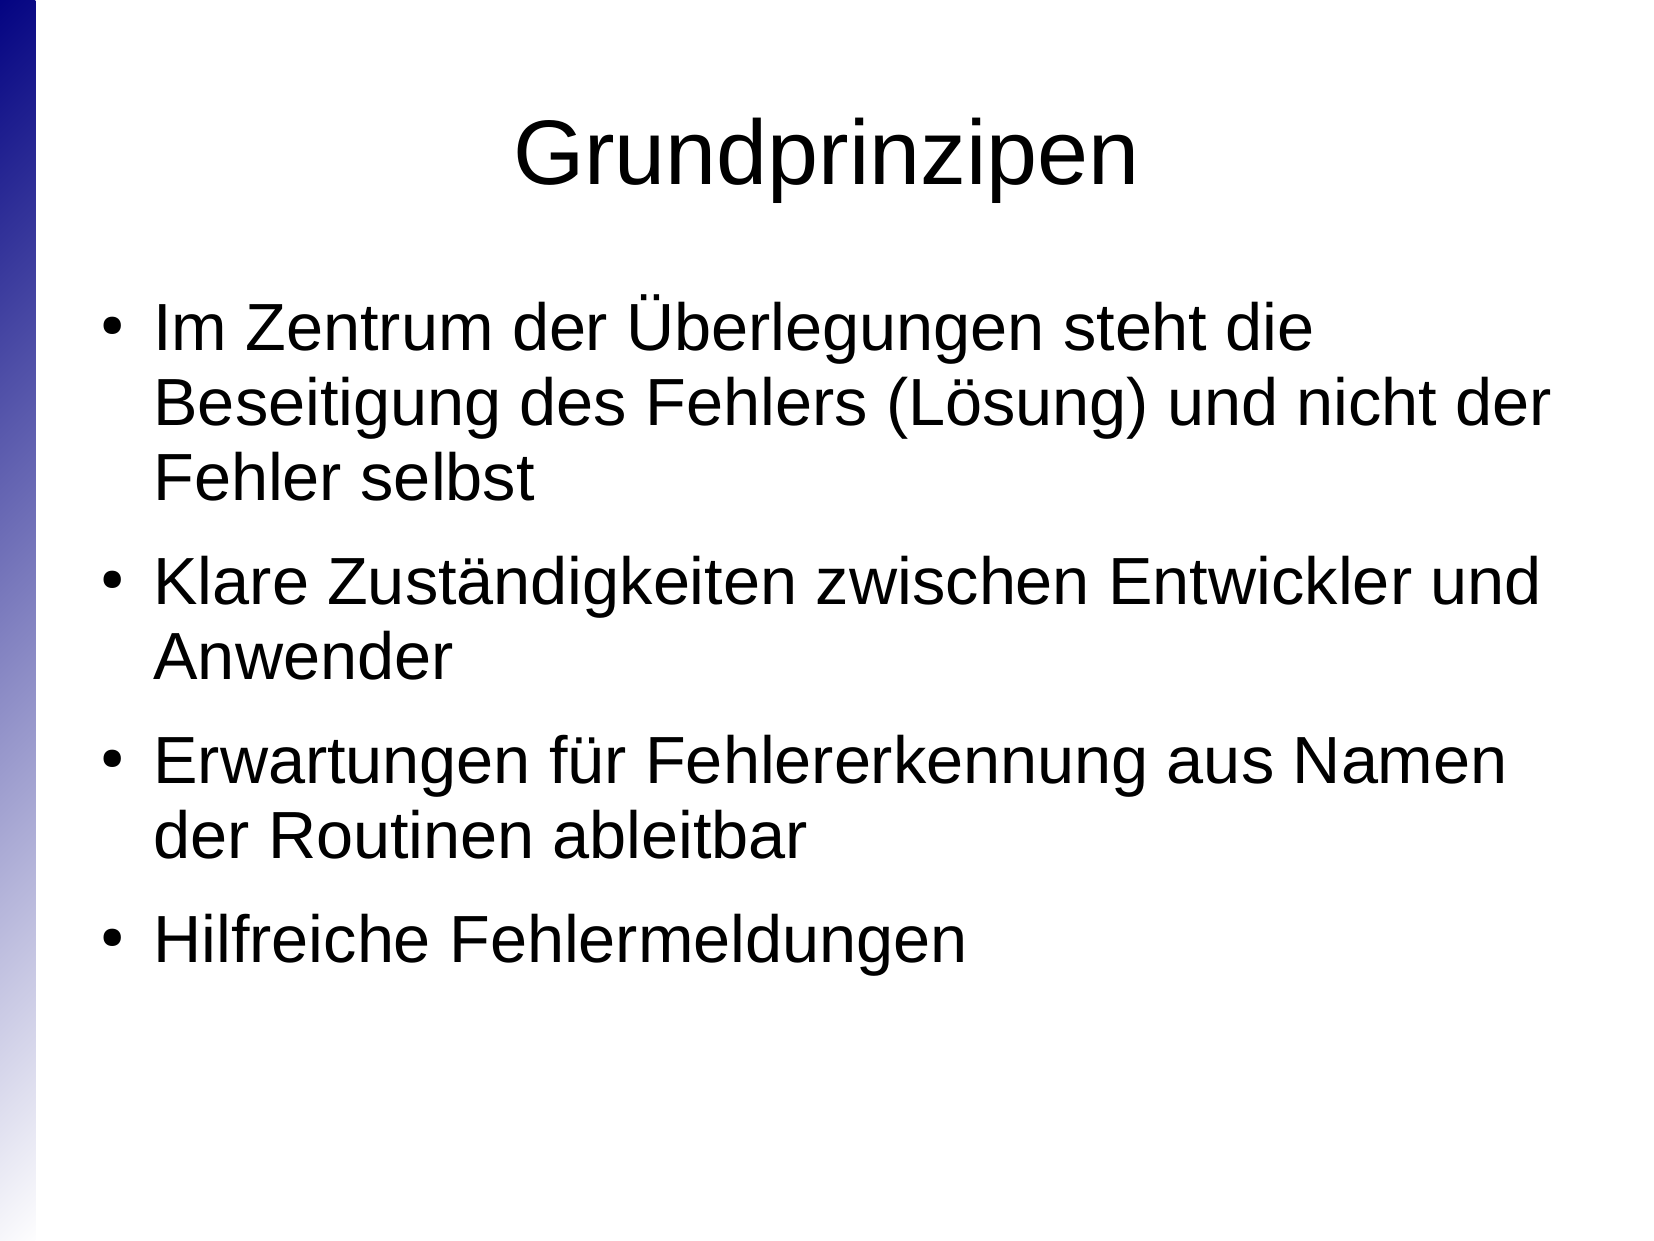

# Grundprinzipen
Im Zentrum der Überlegungen steht die Beseitigung des Fehlers (Lösung) und nicht der Fehler selbst
Klare Zuständigkeiten zwischen Entwickler und Anwender
Erwartungen für Fehlererkennung aus Namen der Routinen ableitbar
Hilfreiche Fehlermeldungen